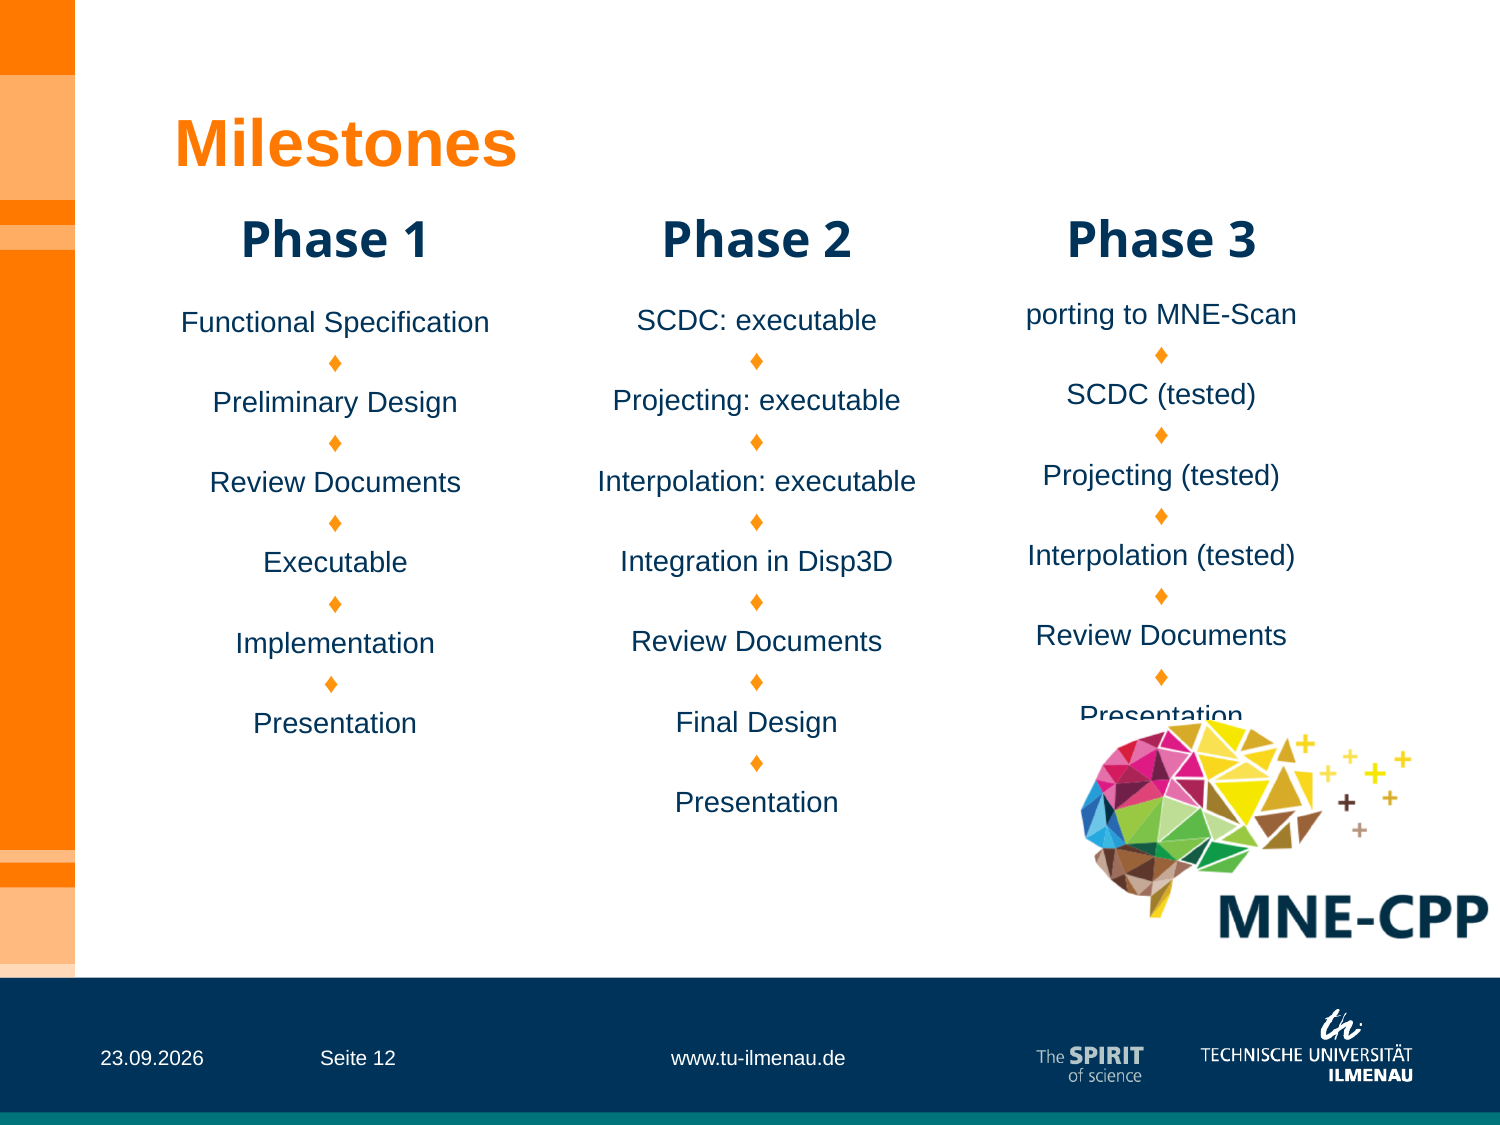

Milestones
Phase 1
Phase 2
Phase 3
porting to MNE-Scan
♦
SCDC (tested)
♦
Projecting (tested)
♦
Interpolation (tested)
♦
Review Documents
♦
Presentation
SCDC: executable
♦
Projecting: executable
♦
Interpolation: executable
♦
Integration in Disp3D
♦
Review Documents
♦
Final Design
♦
Presentation
Functional Specification
♦
Preliminary Design
♦
Review Documents
♦
Executable
♦
Implementation
♦
Presentation
Seite
www.tu-ilmenau.de